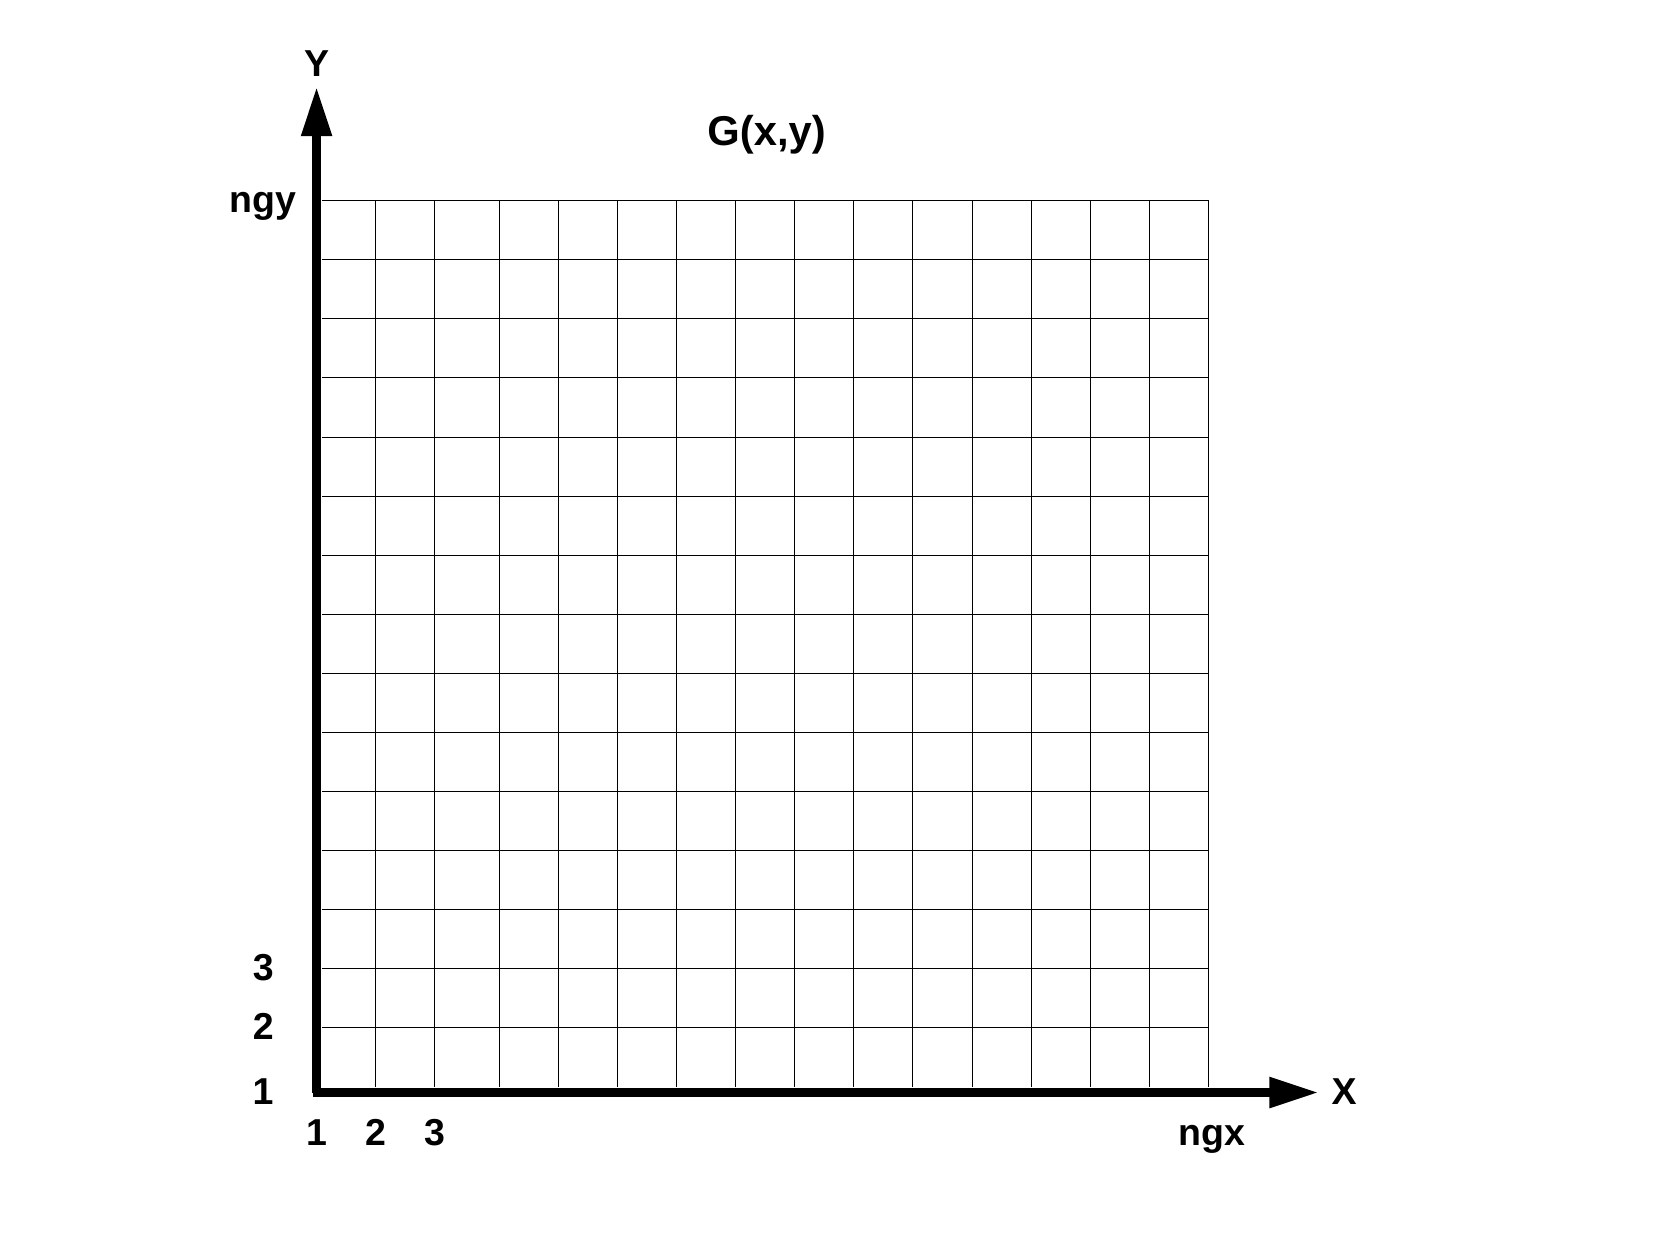

Y
G(x,y)
ngy
3
2
1
X
1
2
3
ngx